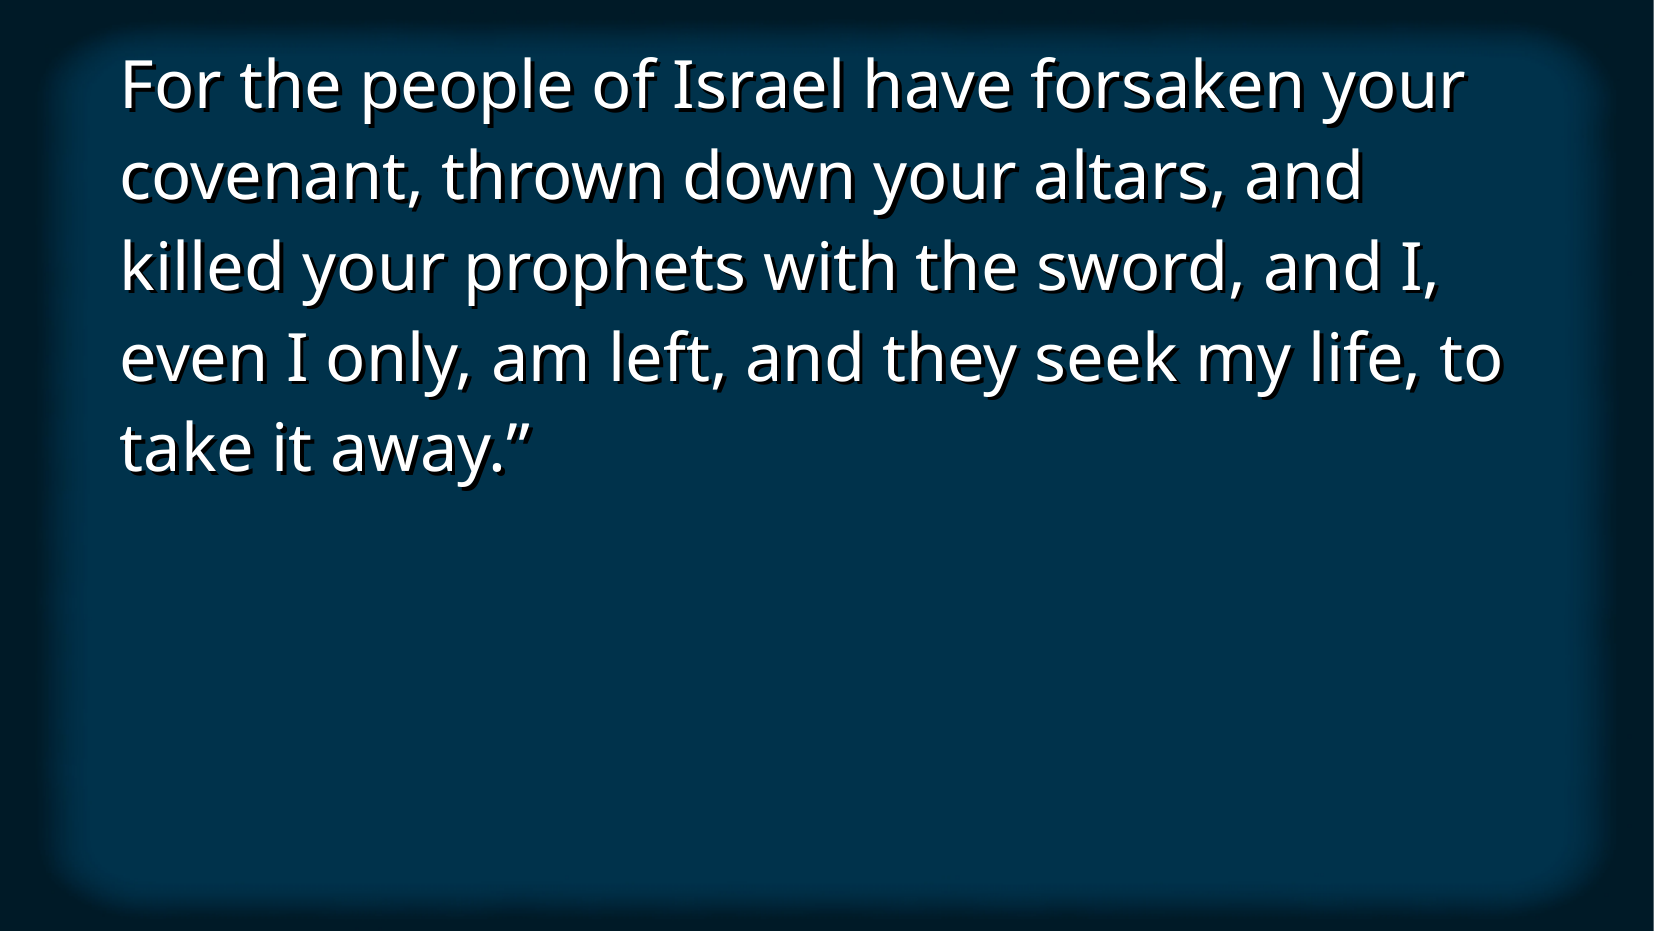

For the people of Israel have forsaken your covenant, thrown down your altars, and killed your prophets with the sword, and I, even I only, am left, and they seek my life, to take it away.”